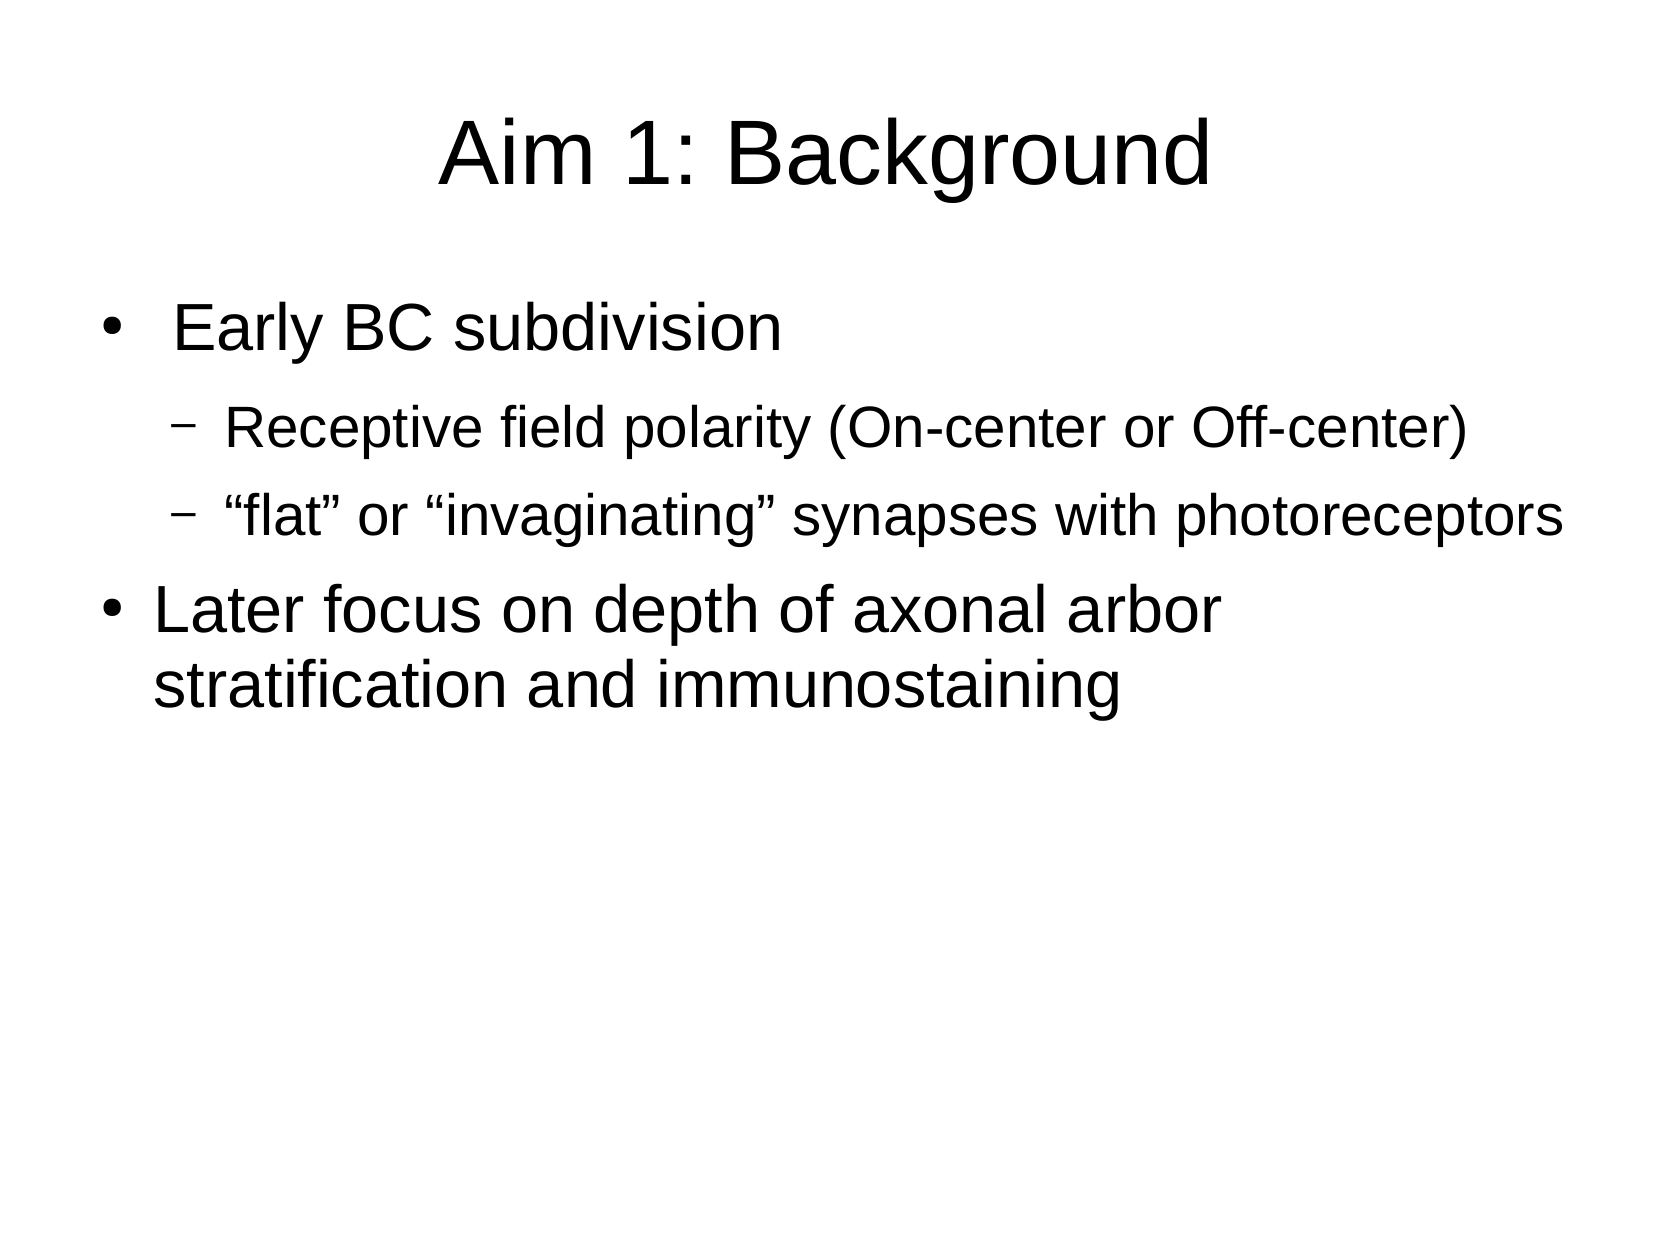

# Aim 1: Background
 Early BC subdivision
Receptive field polarity (On-center or Off-center)
“flat” or “invaginating” synapses with photoreceptors
Later focus on depth of axonal arbor stratification and immunostaining